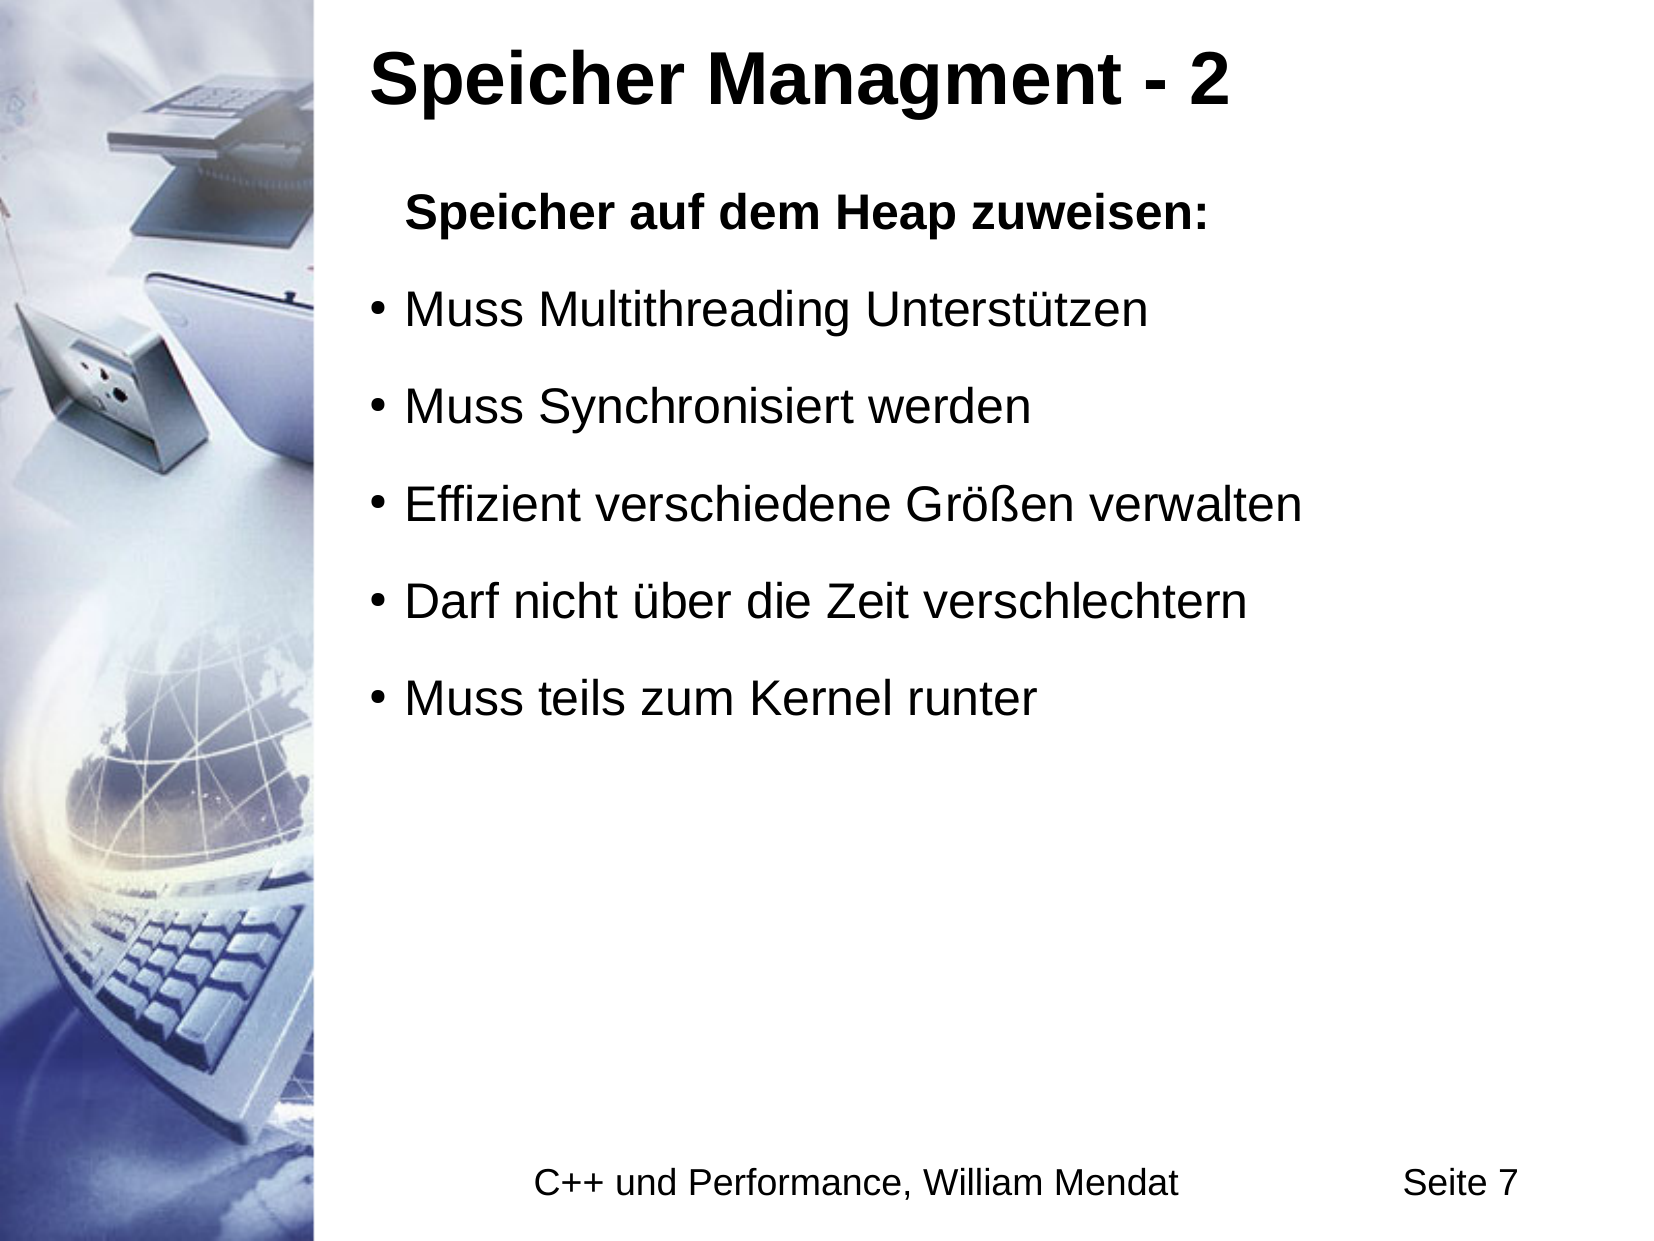

Speicher Managment - 2
Speicher auf dem Heap zuweisen:
Muss Multithreading Unterstützen
Muss Synchronisiert werden
Effizient verschiedene Größen verwalten
Darf nicht über die Zeit verschlechtern
Muss teils zum Kernel runter
C++ und Performance, William Mendat
Seite 7